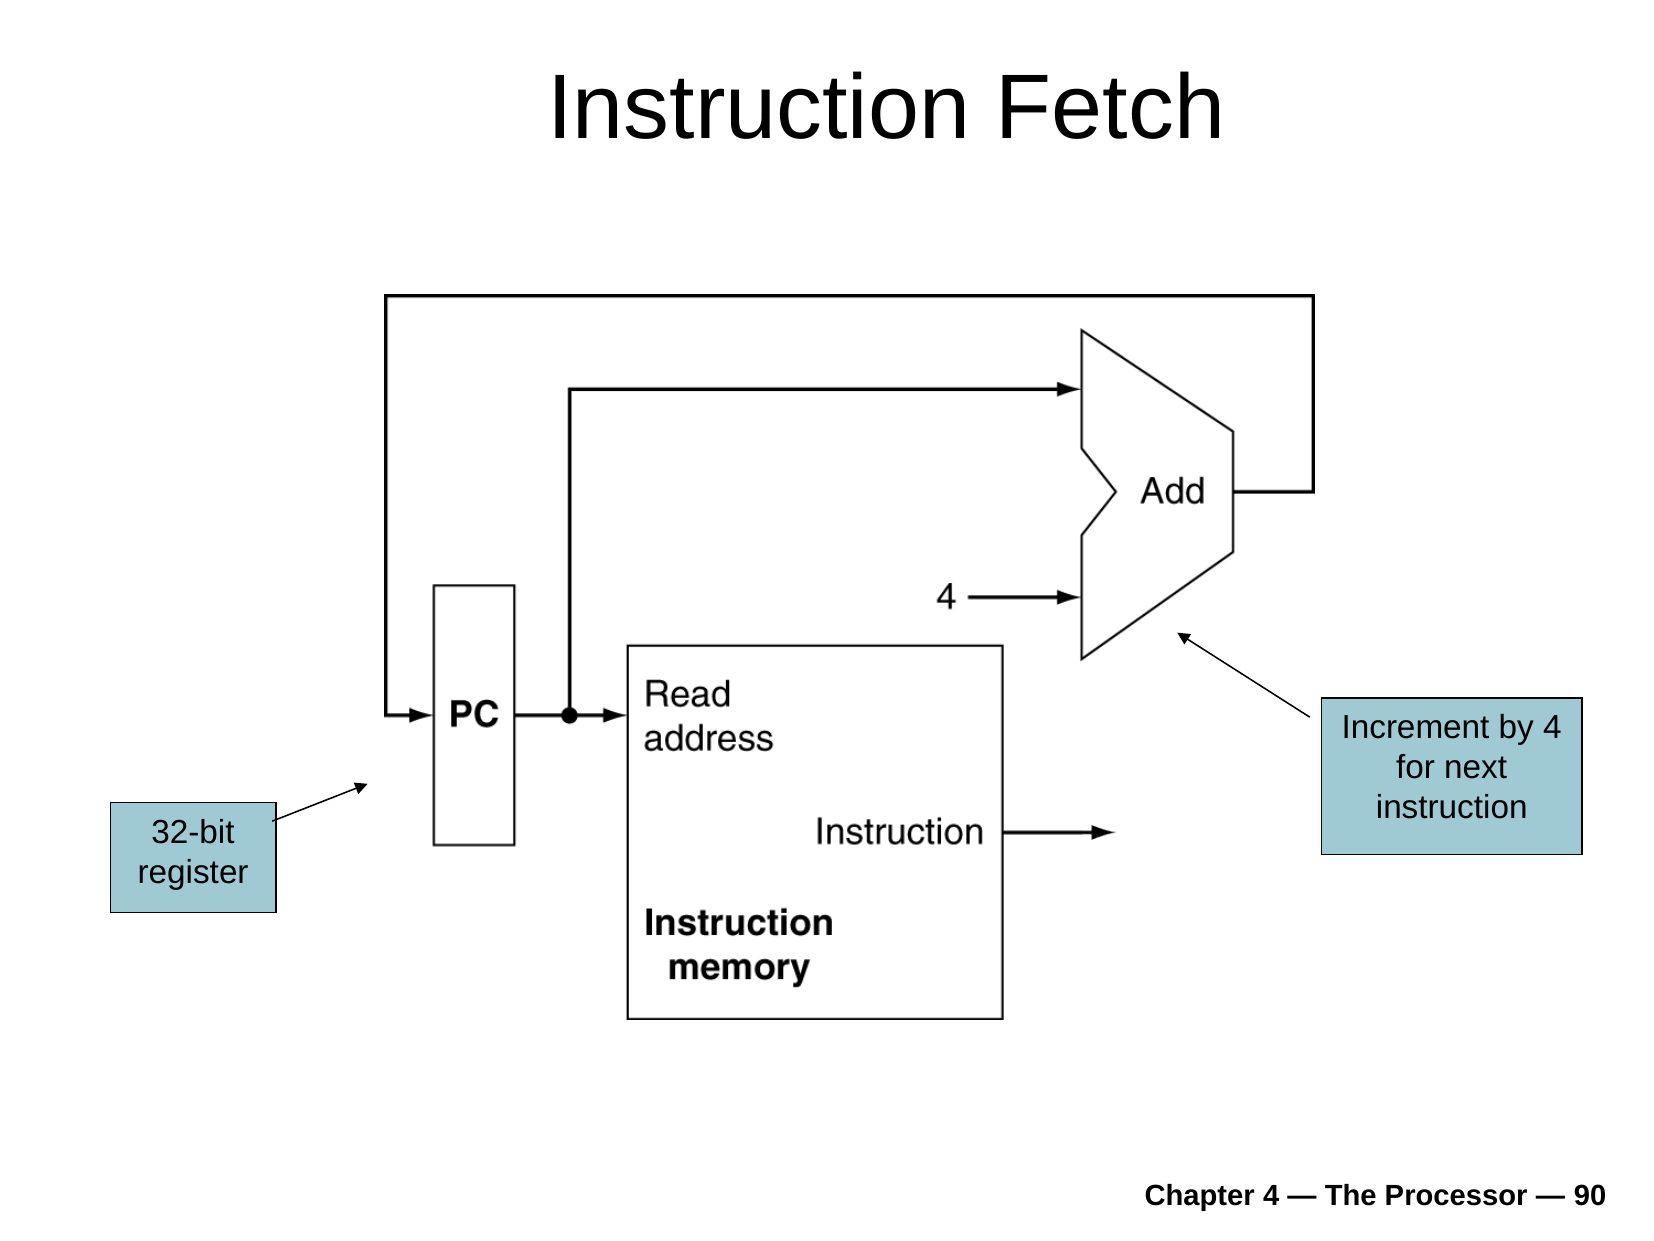

# Instruction Fetch
Increment by 4 for next instruction
32-bit register
Chapter 4 — The Processor —